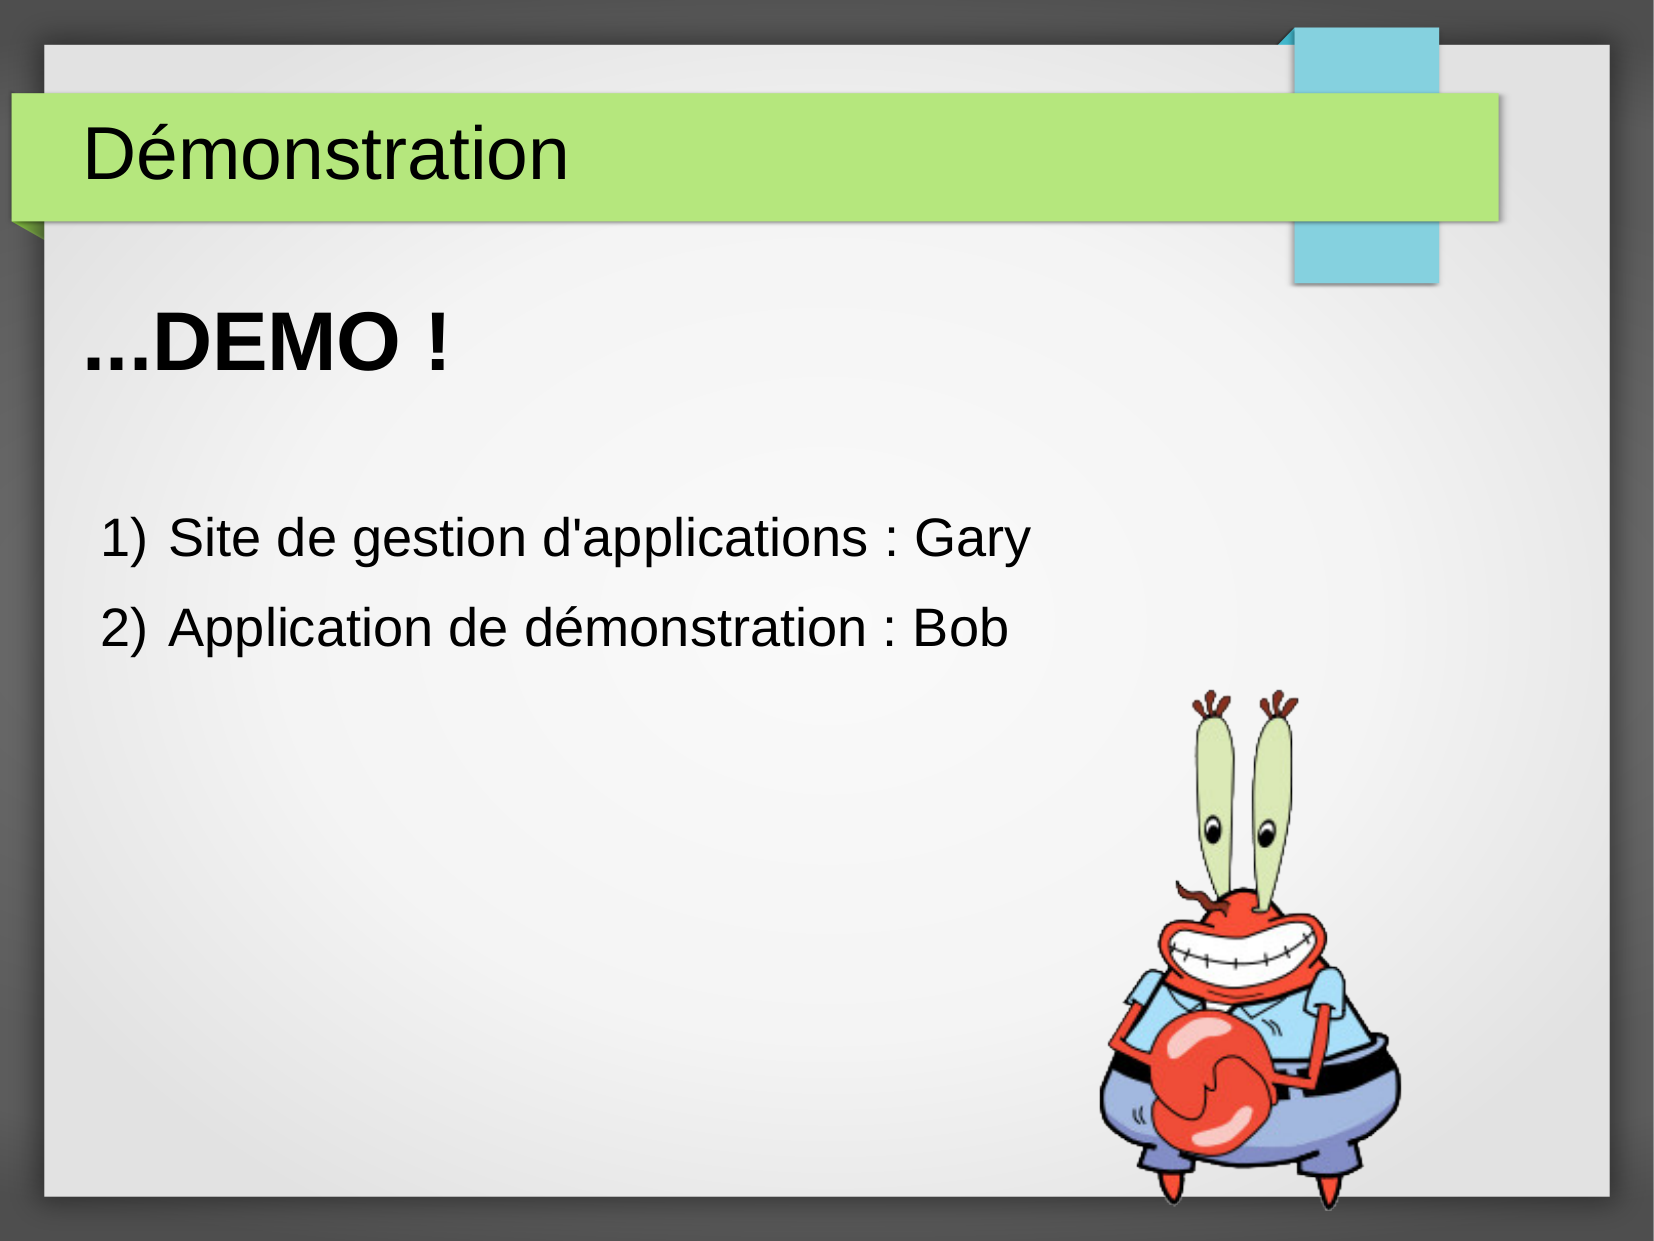

# Démonstration
...DEMO !
 Site de gestion d'applications : Gary
 Application de démonstration : Bob